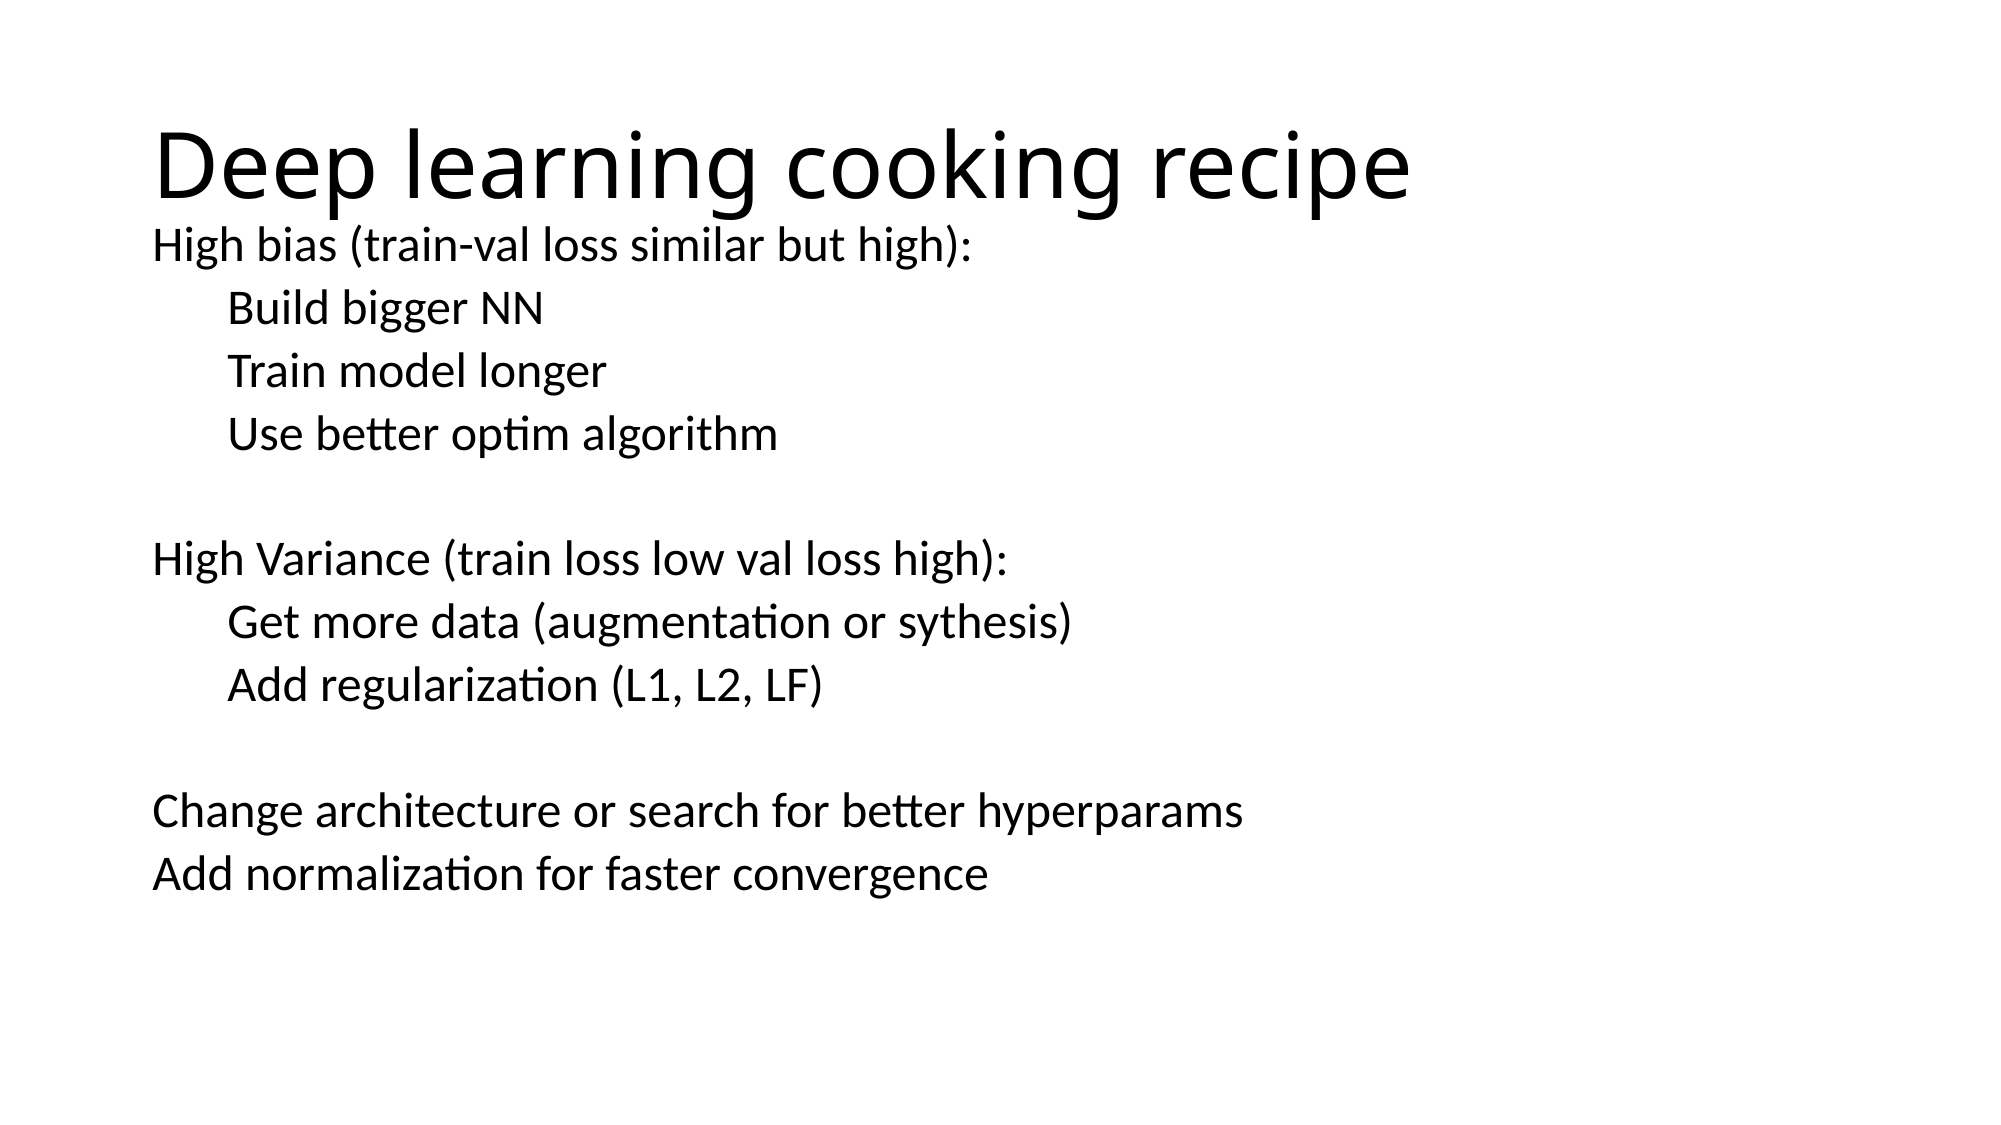

# Deep learning cooking recipe
High bias (train-val loss similar but high):
	Build bigger NN
	Train model longer
	Use better optim algorithm
High Variance (train loss low val loss high):
	Get more data (augmentation or sythesis)
	Add regularization (L1, L2, LF)
Change architecture or search for better hyperparams
Add normalization for faster convergence